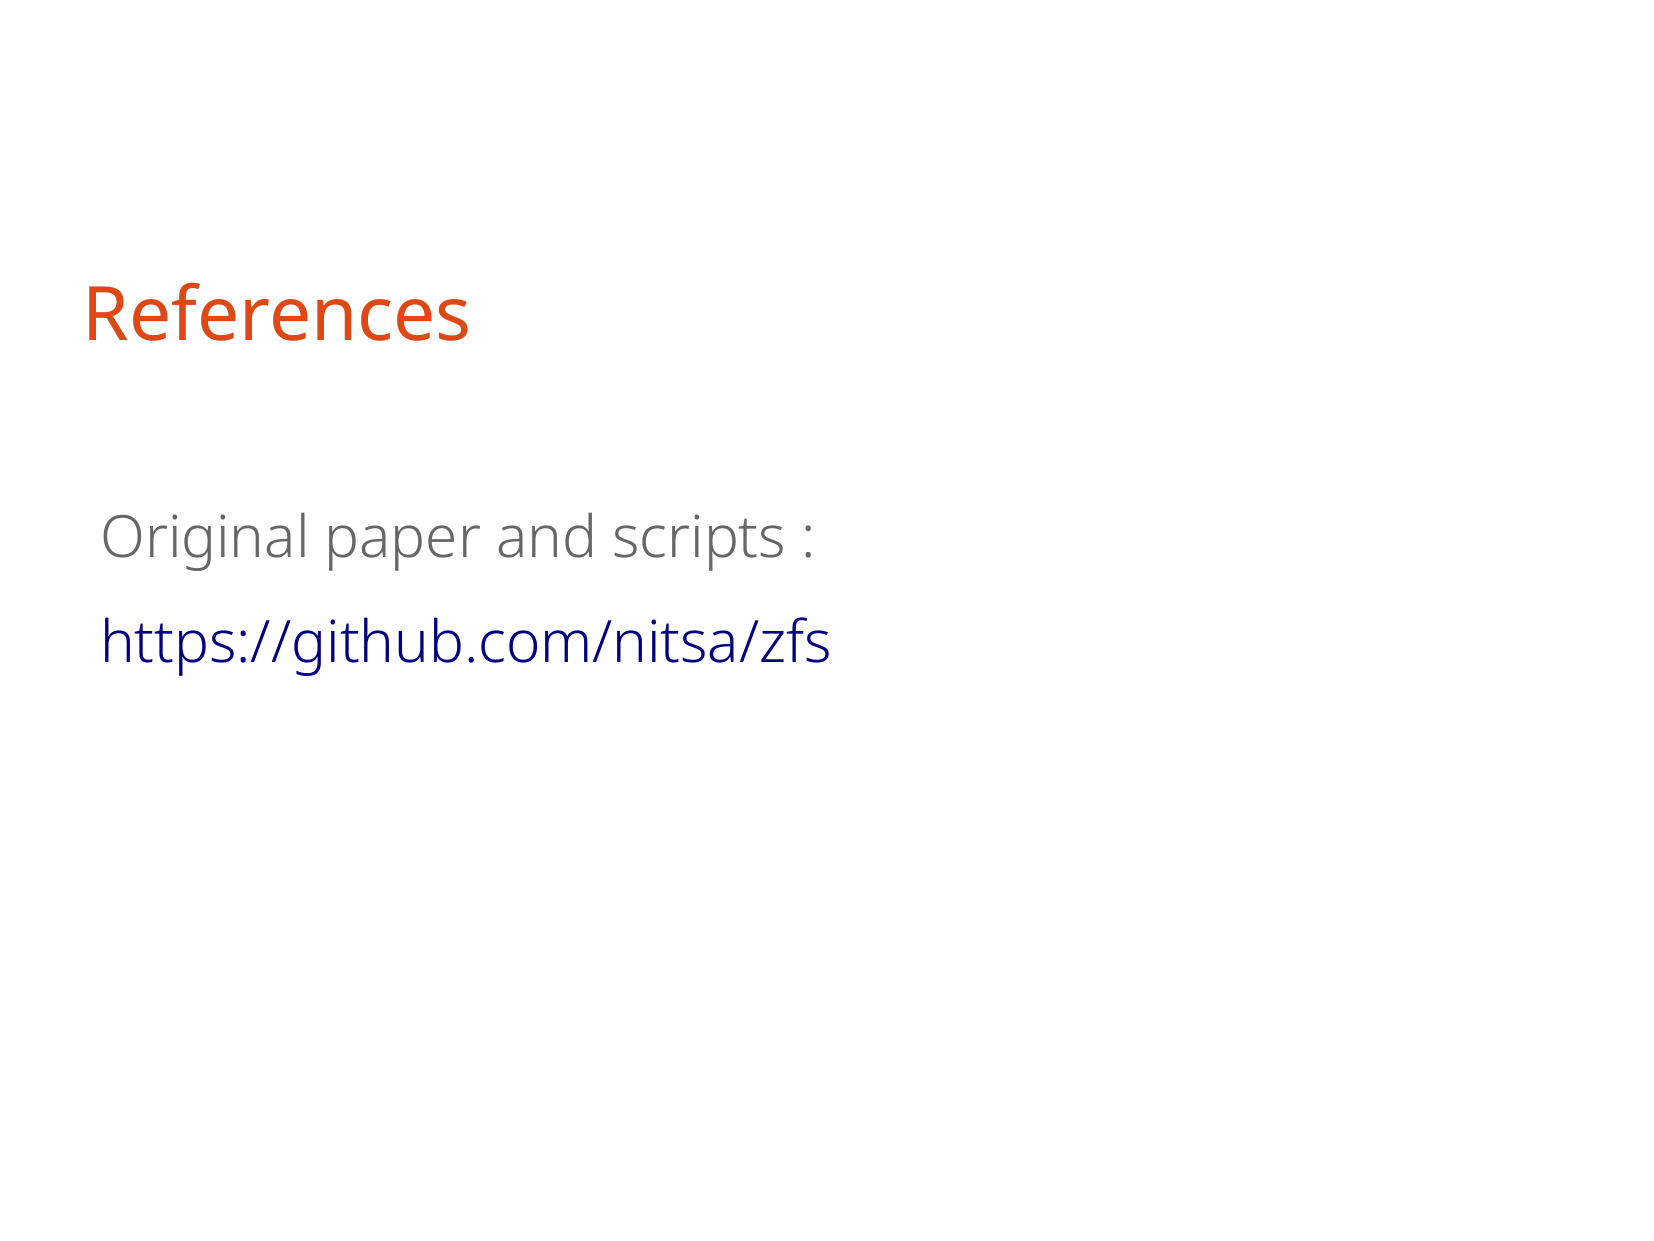

# References
Original paper and scripts :
https://github.com/nitsa/zfs